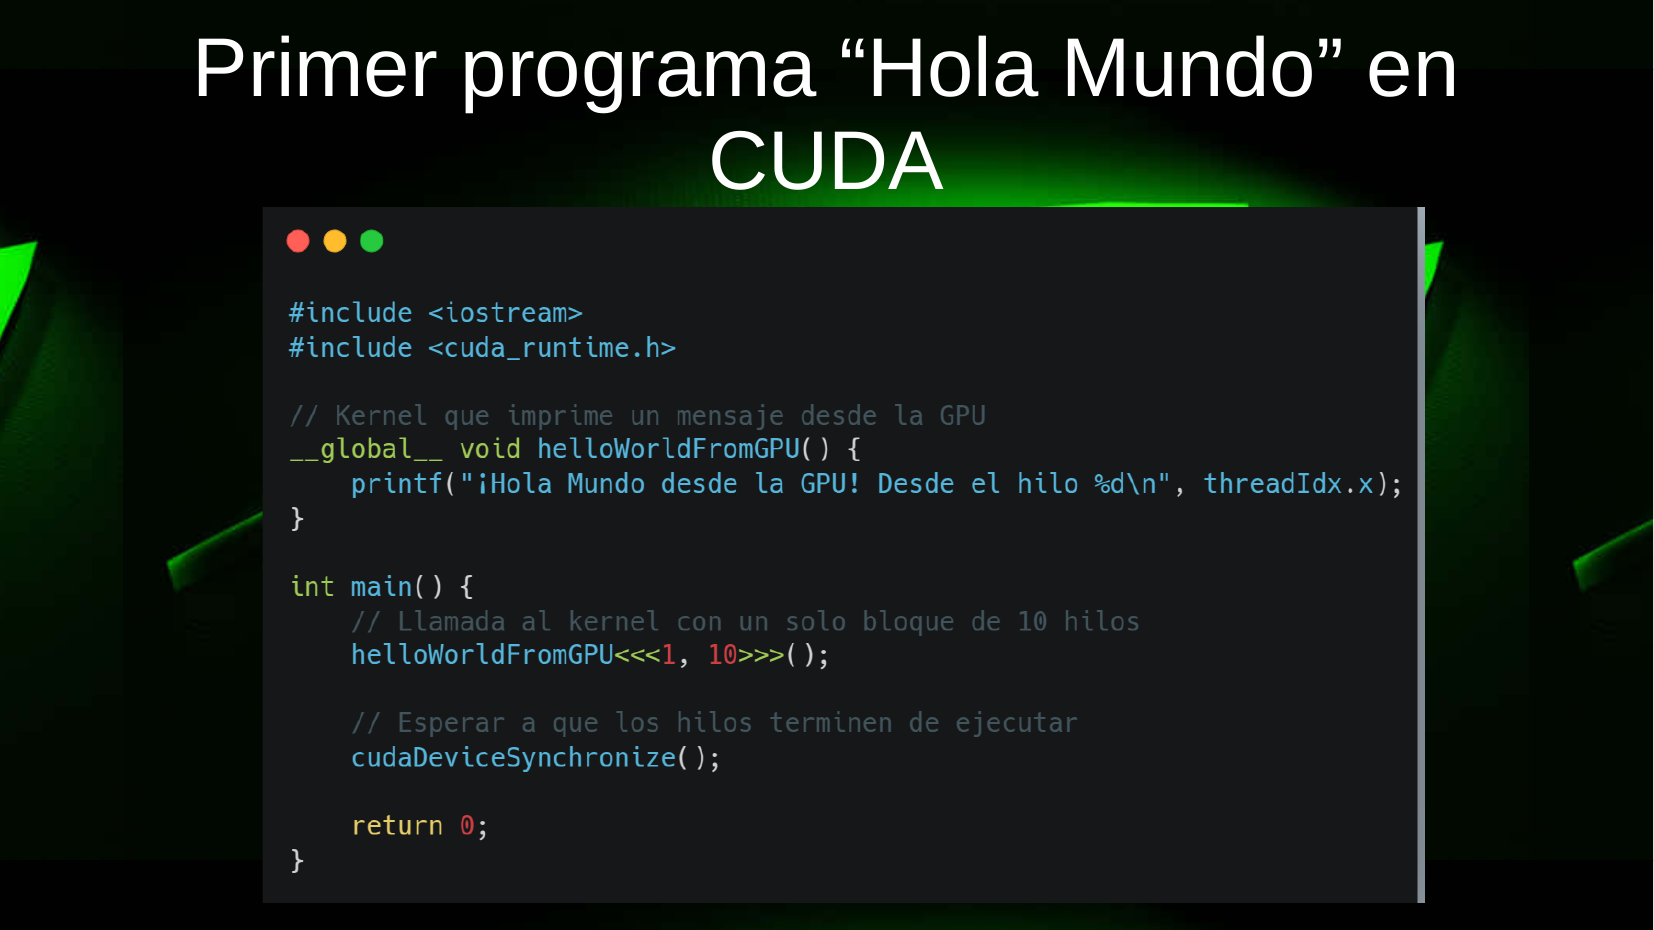

# Primer programa “Hola Mundo” en CUDA